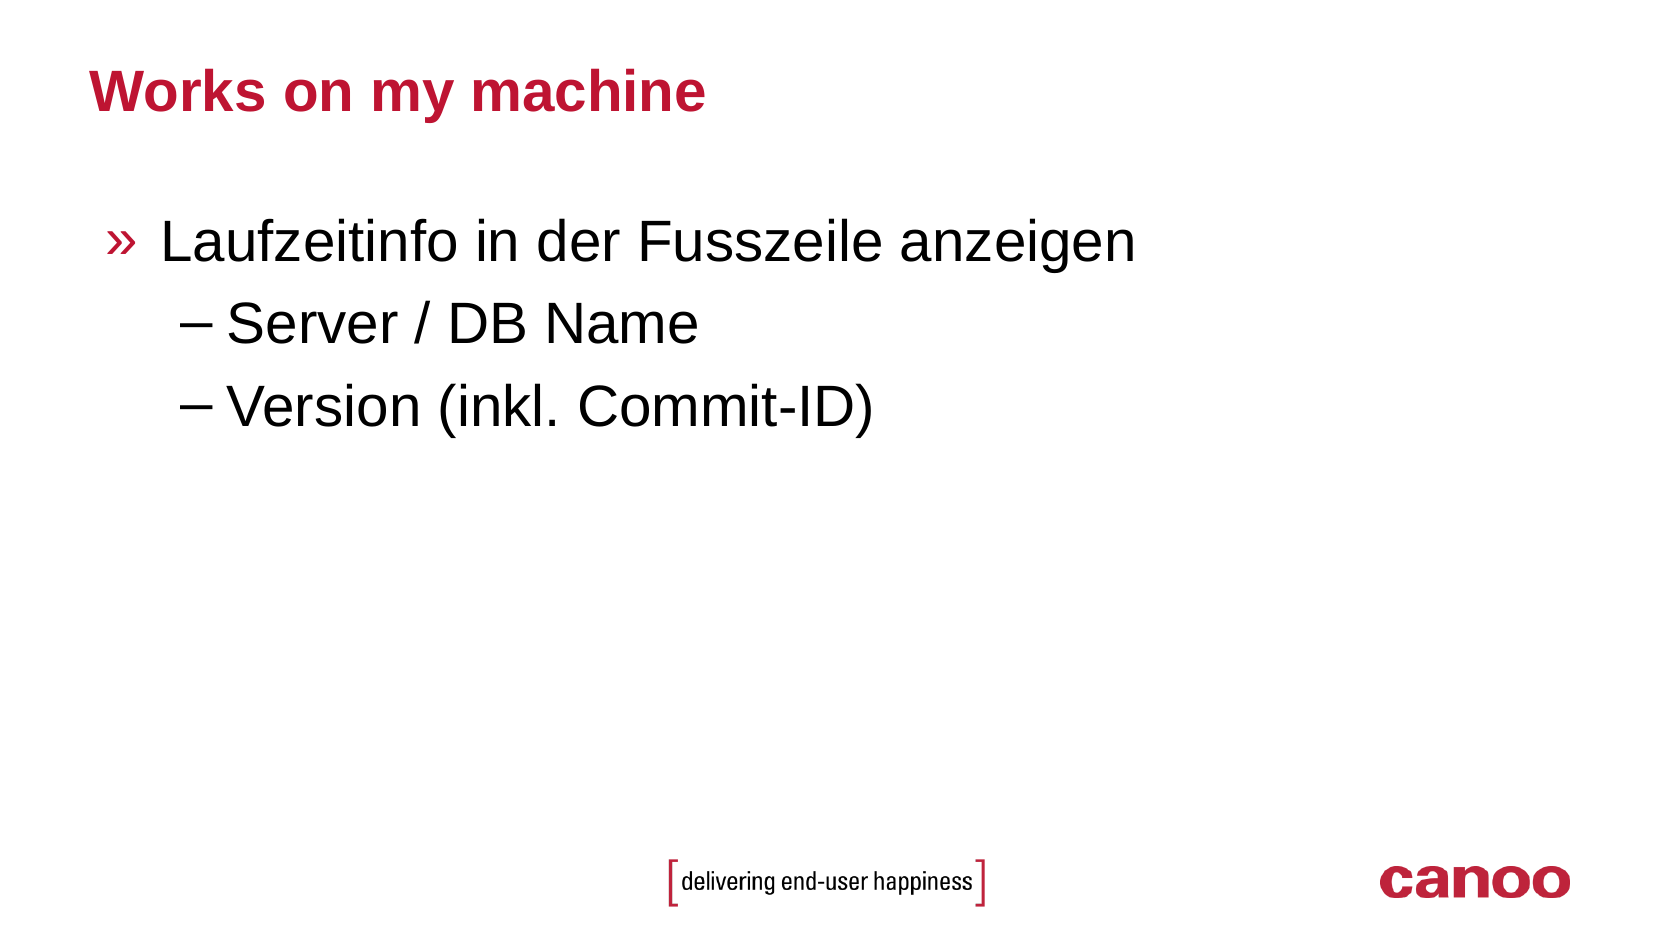

# Works on my machine
Laufzeitinfo in der Fusszeile anzeigen
Server / DB Name
Version (inkl. Commit-ID)